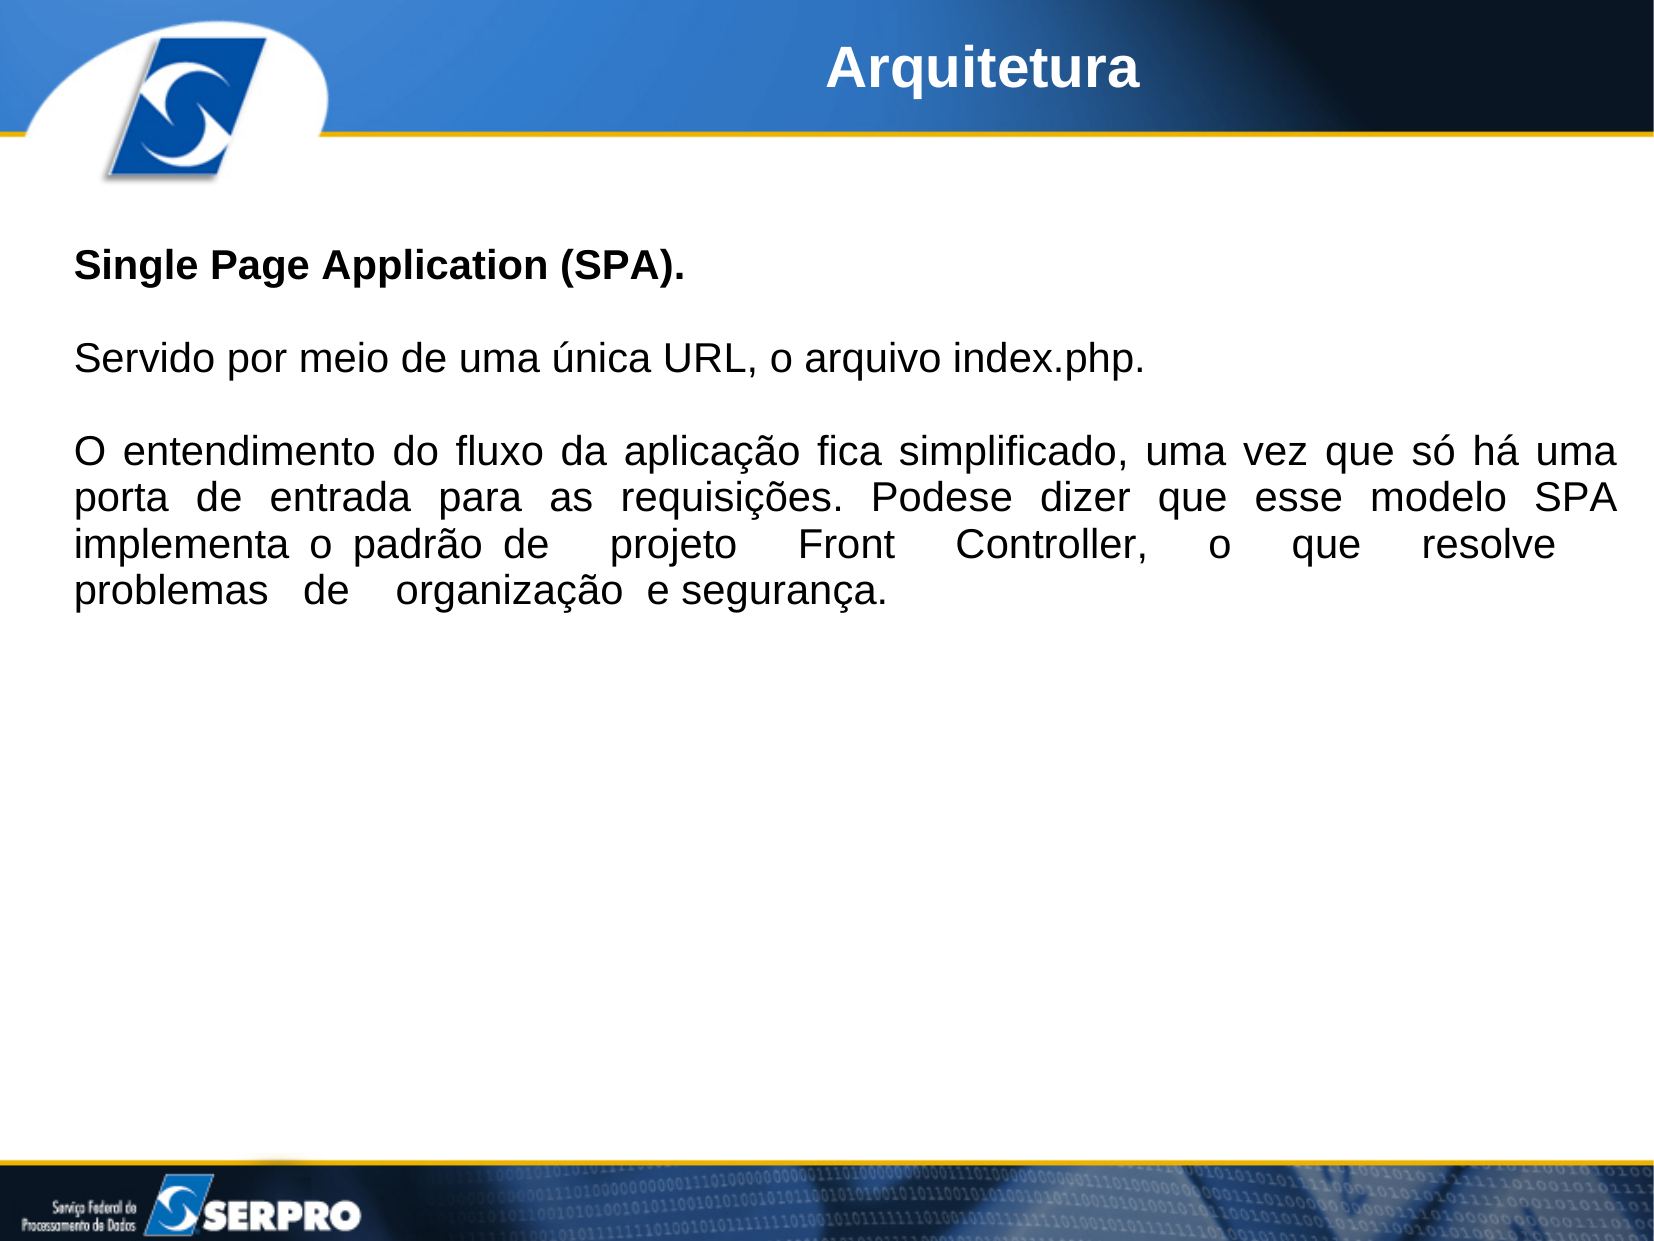

# Arquitetura
Single Page Application (SPA).
Servido por meio de uma única URL, o arquivo index.php.
O entendimento do fluxo da aplicação fica simplificado, uma vez que só há uma porta de entrada para as requisições. Pode­se dizer que esse modelo SPA implementa o padrão de projeto Front Controller, o que resolve problemas de organização e segurança.
 Administração e configuração
Suporte a Master/Slave do Ldap ou tecnologia similar
Abstração do serviço e estrutura de diretórios
Abstração da implementação do serviço de diretórios (pode ser AD, OpenLDAP, ...);
Utilização de banco de dados Master/Slave
Níveis de delegação da Administração, Administração de Ambiente e Usuários